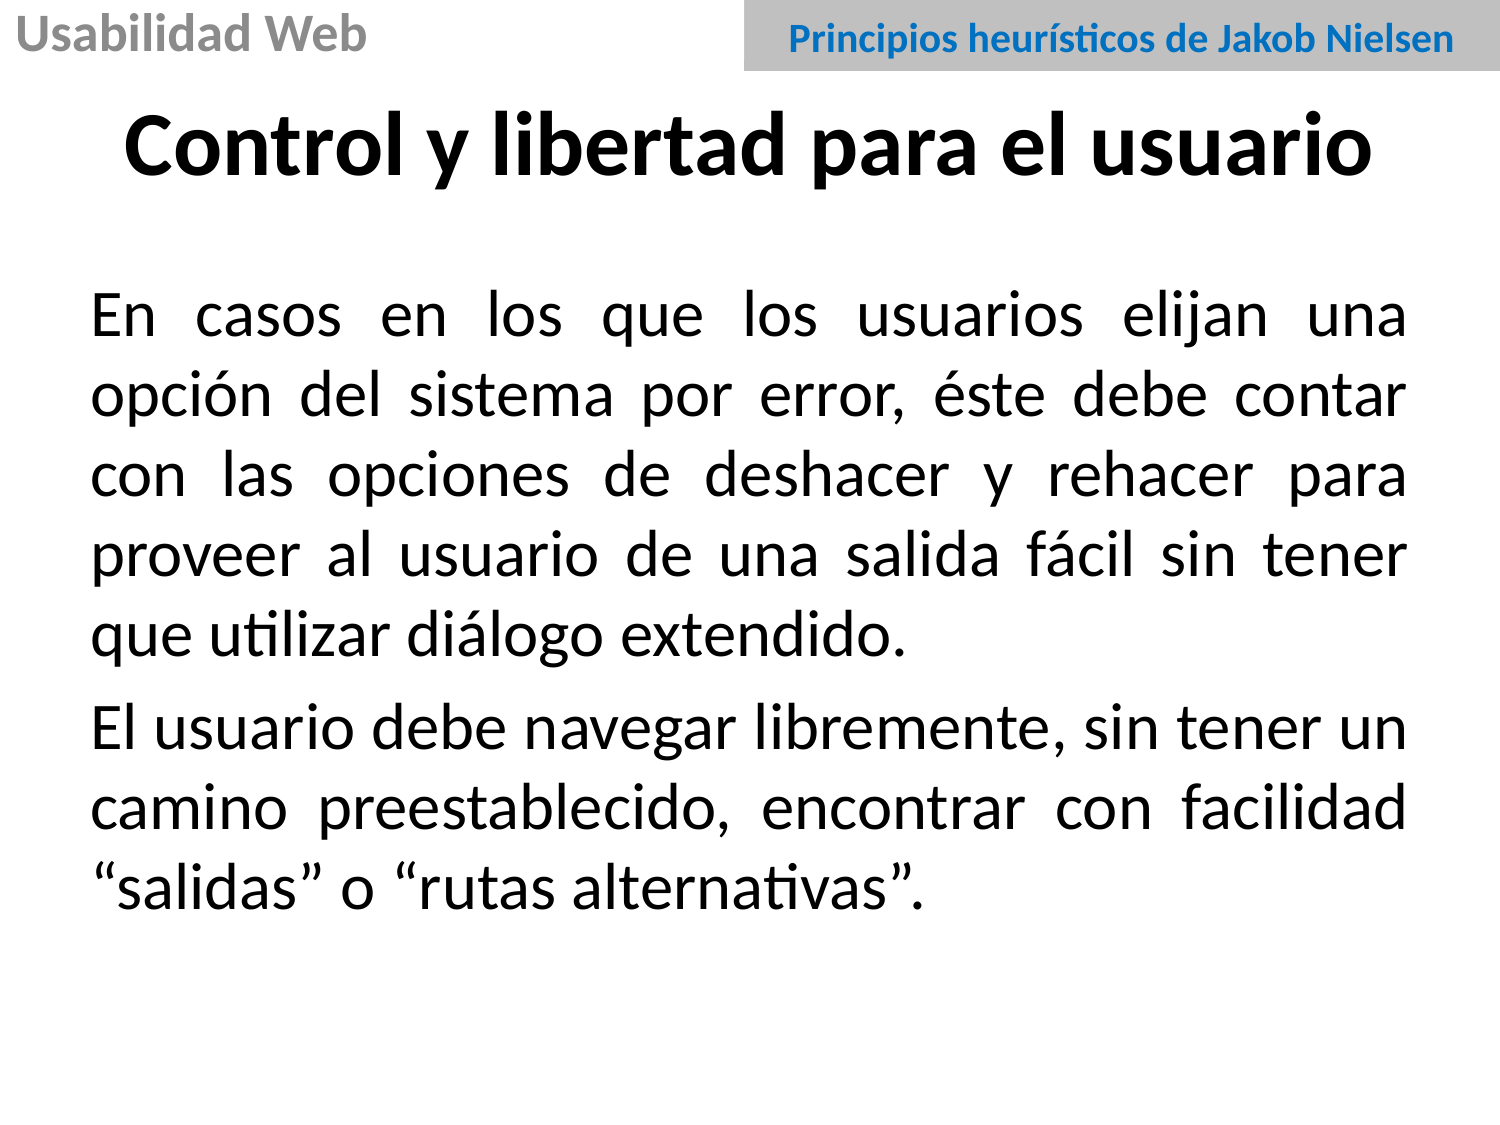

Usabilidad Web
Principios heurísticos de Jakob Nielsen
# Control y libertad para el usuario
En casos en los que los usuarios elijan una opción del sistema por error, éste debe contar con las opciones de deshacer y rehacer para proveer al usuario de una salida fácil sin tener que utilizar diálogo extendido.
El usuario debe navegar libremente, sin tener un camino preestablecido, encontrar con facilidad “salidas” o “rutas alternativas”.